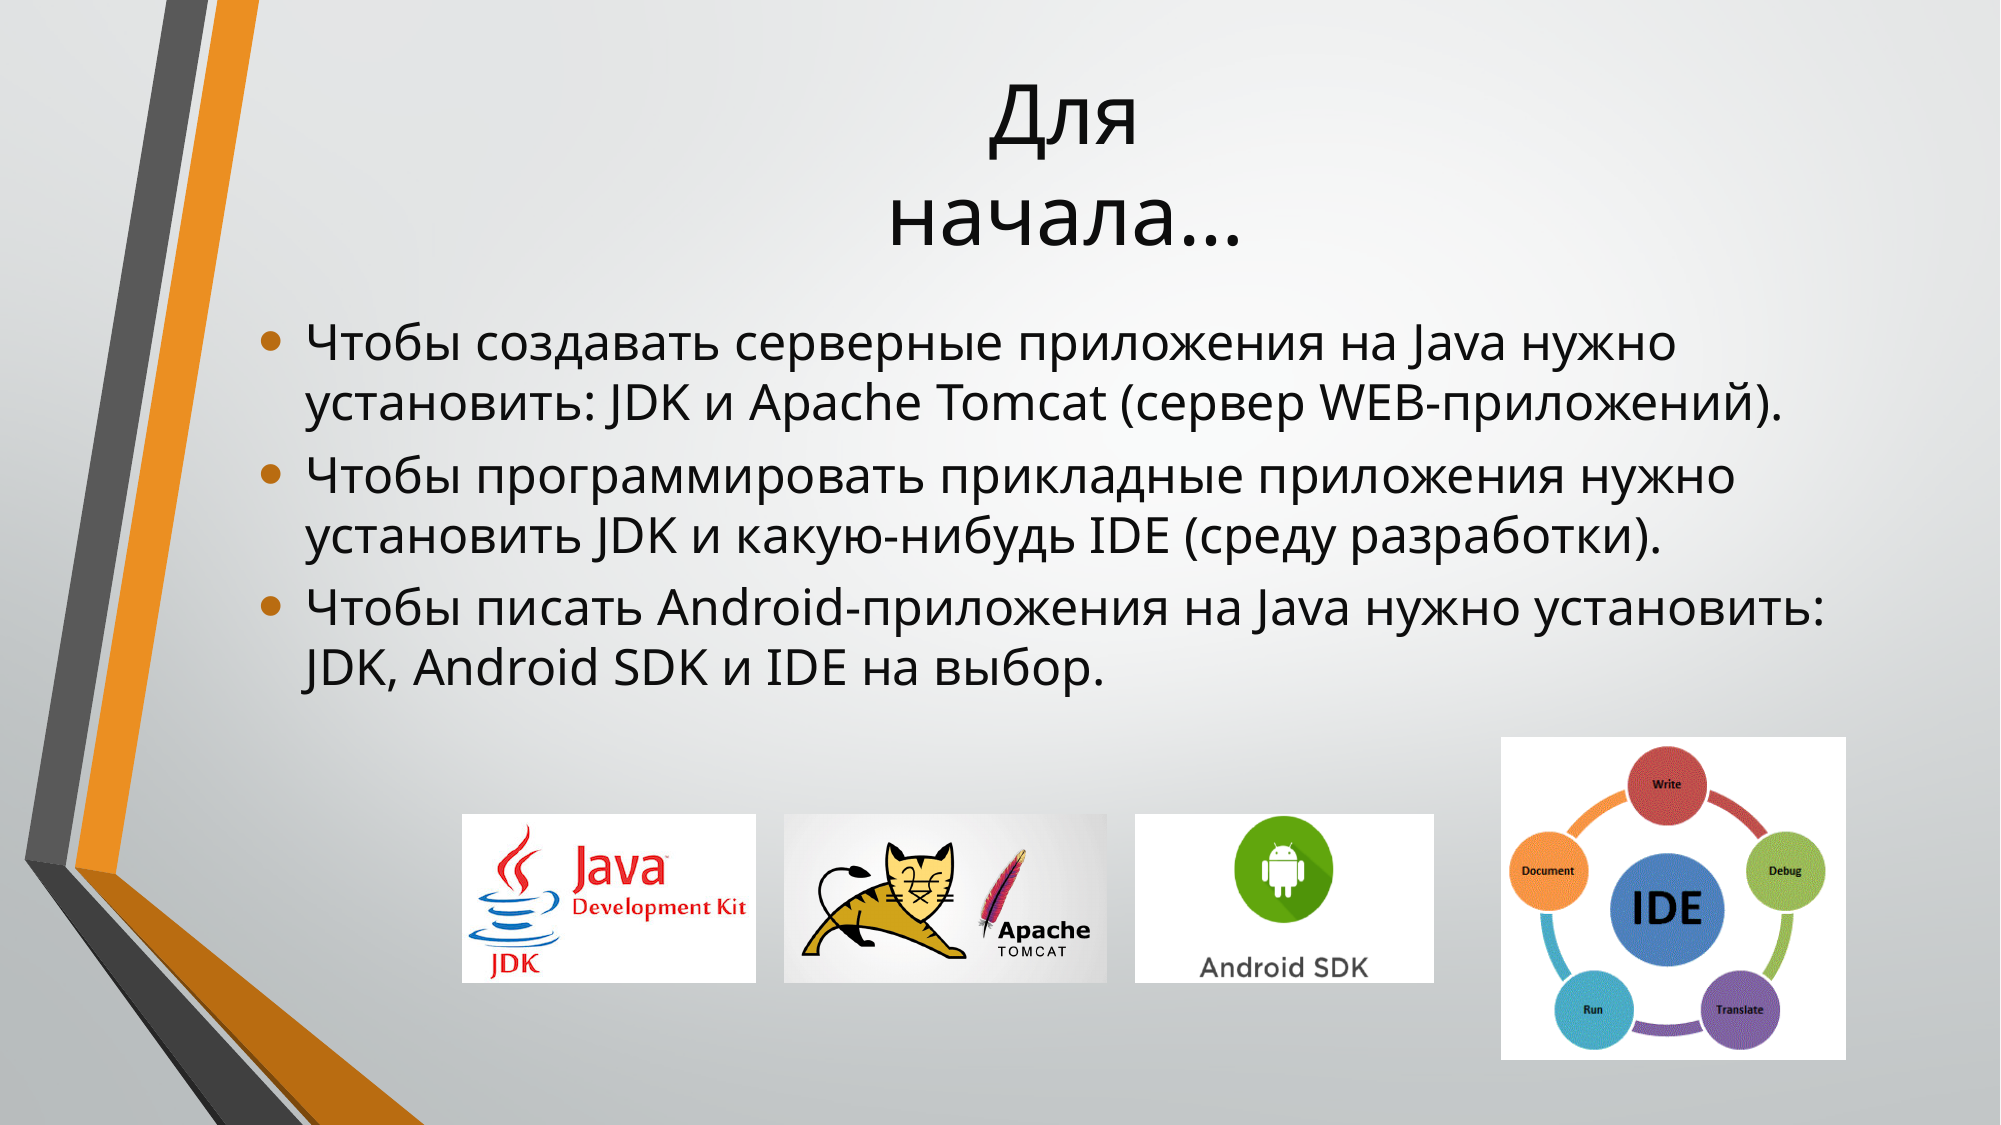

# Для начала…
Чтобы создавать серверные приложения на Java нужно установить: JDK и Apache Tomcat (сервер WEB-приложений).
Чтобы программировать прикладные приложения нужно установить JDK и какую-нибудь IDE (среду разработки).
Чтобы писать Android-приложения на Java нужно установить: JDK, Android SDK и IDE на выбор.